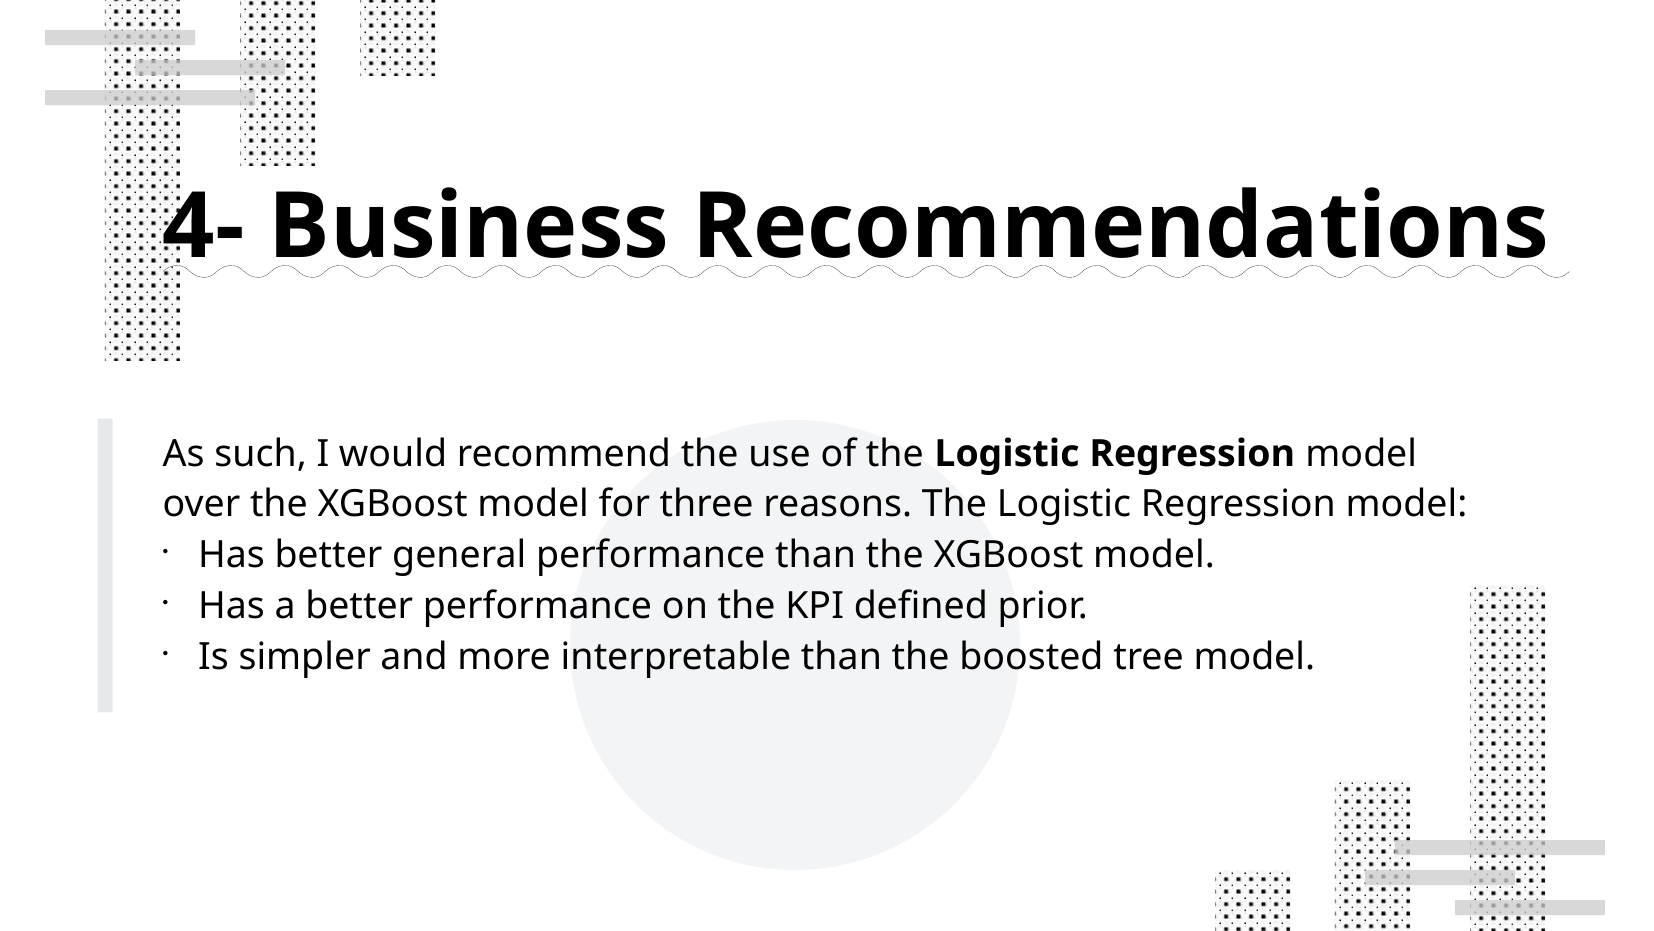

# 4- Business Recommendations
As such, I would recommend the use of the Logistic Regression model
over the XGBoost model for three reasons. The Logistic Regression model:
Has better general performance than the XGBoost model.
Has a better performance on the KPI defined prior.
Is simpler and more interpretable than the boosted tree model.